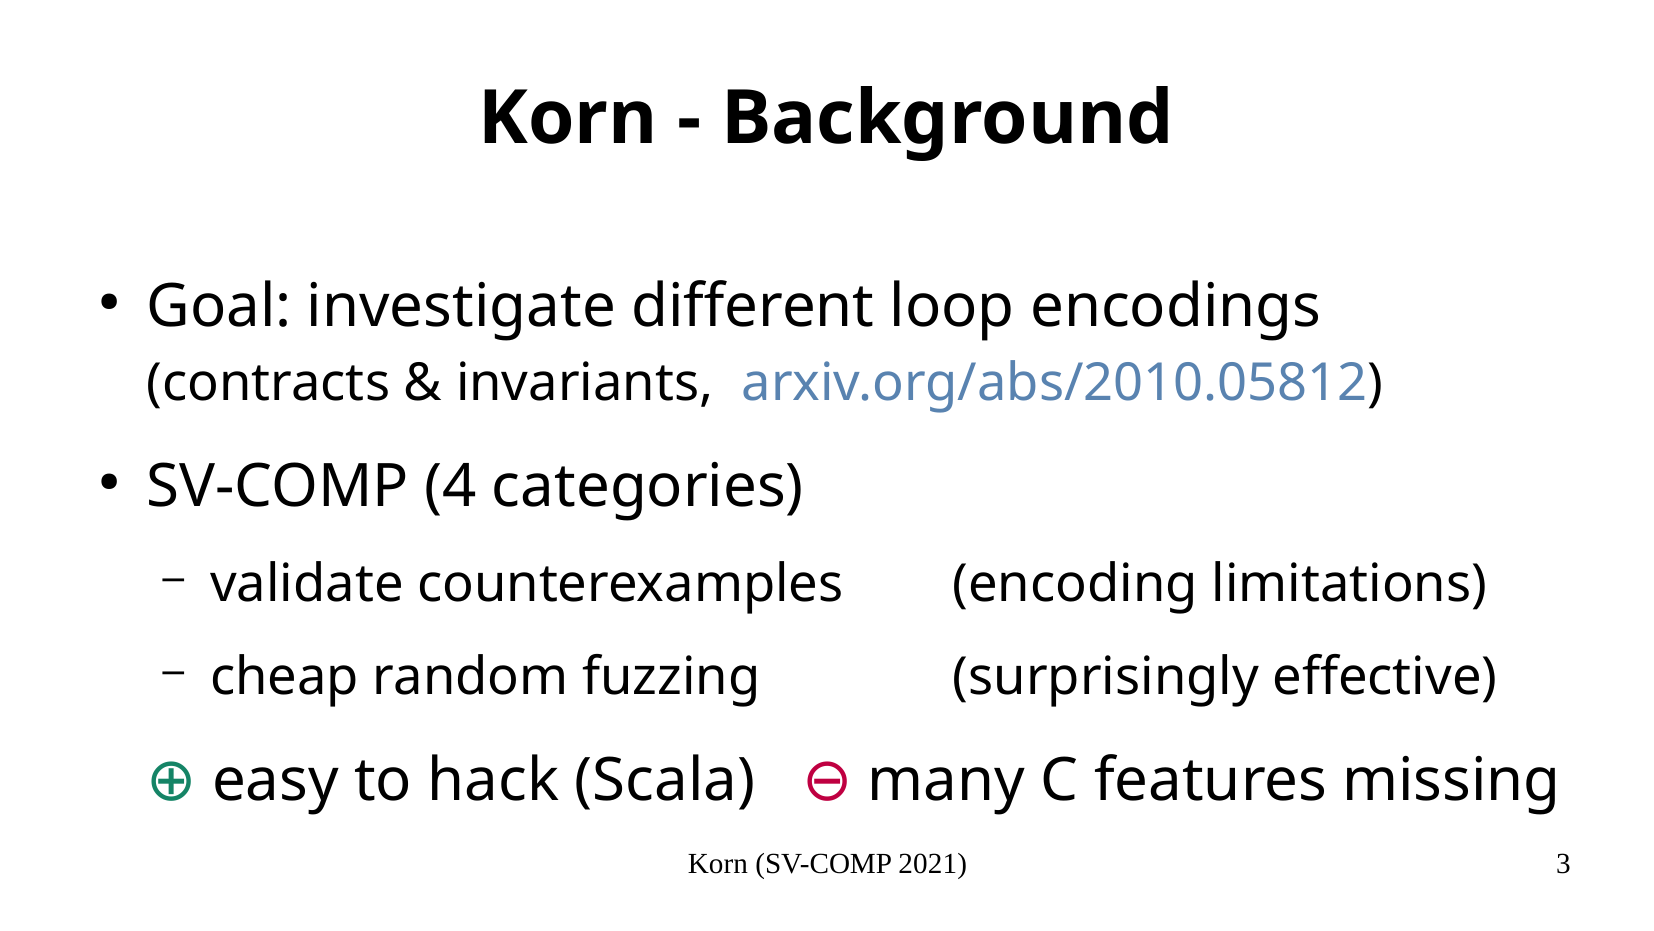

# Korn - Background
Goal: investigate different loop encodings
(contracts & invariants, arxiv.org/abs/2010.05812)
SV-COMP (4 categories)
validate counterexamples 	 	(encoding limitations)
cheap random fuzzing 	 	 	(surprisingly effective)
⊕ easy to hack (Scala) ⊖ many C features missing
Korn (SV-COMP 2021)
3